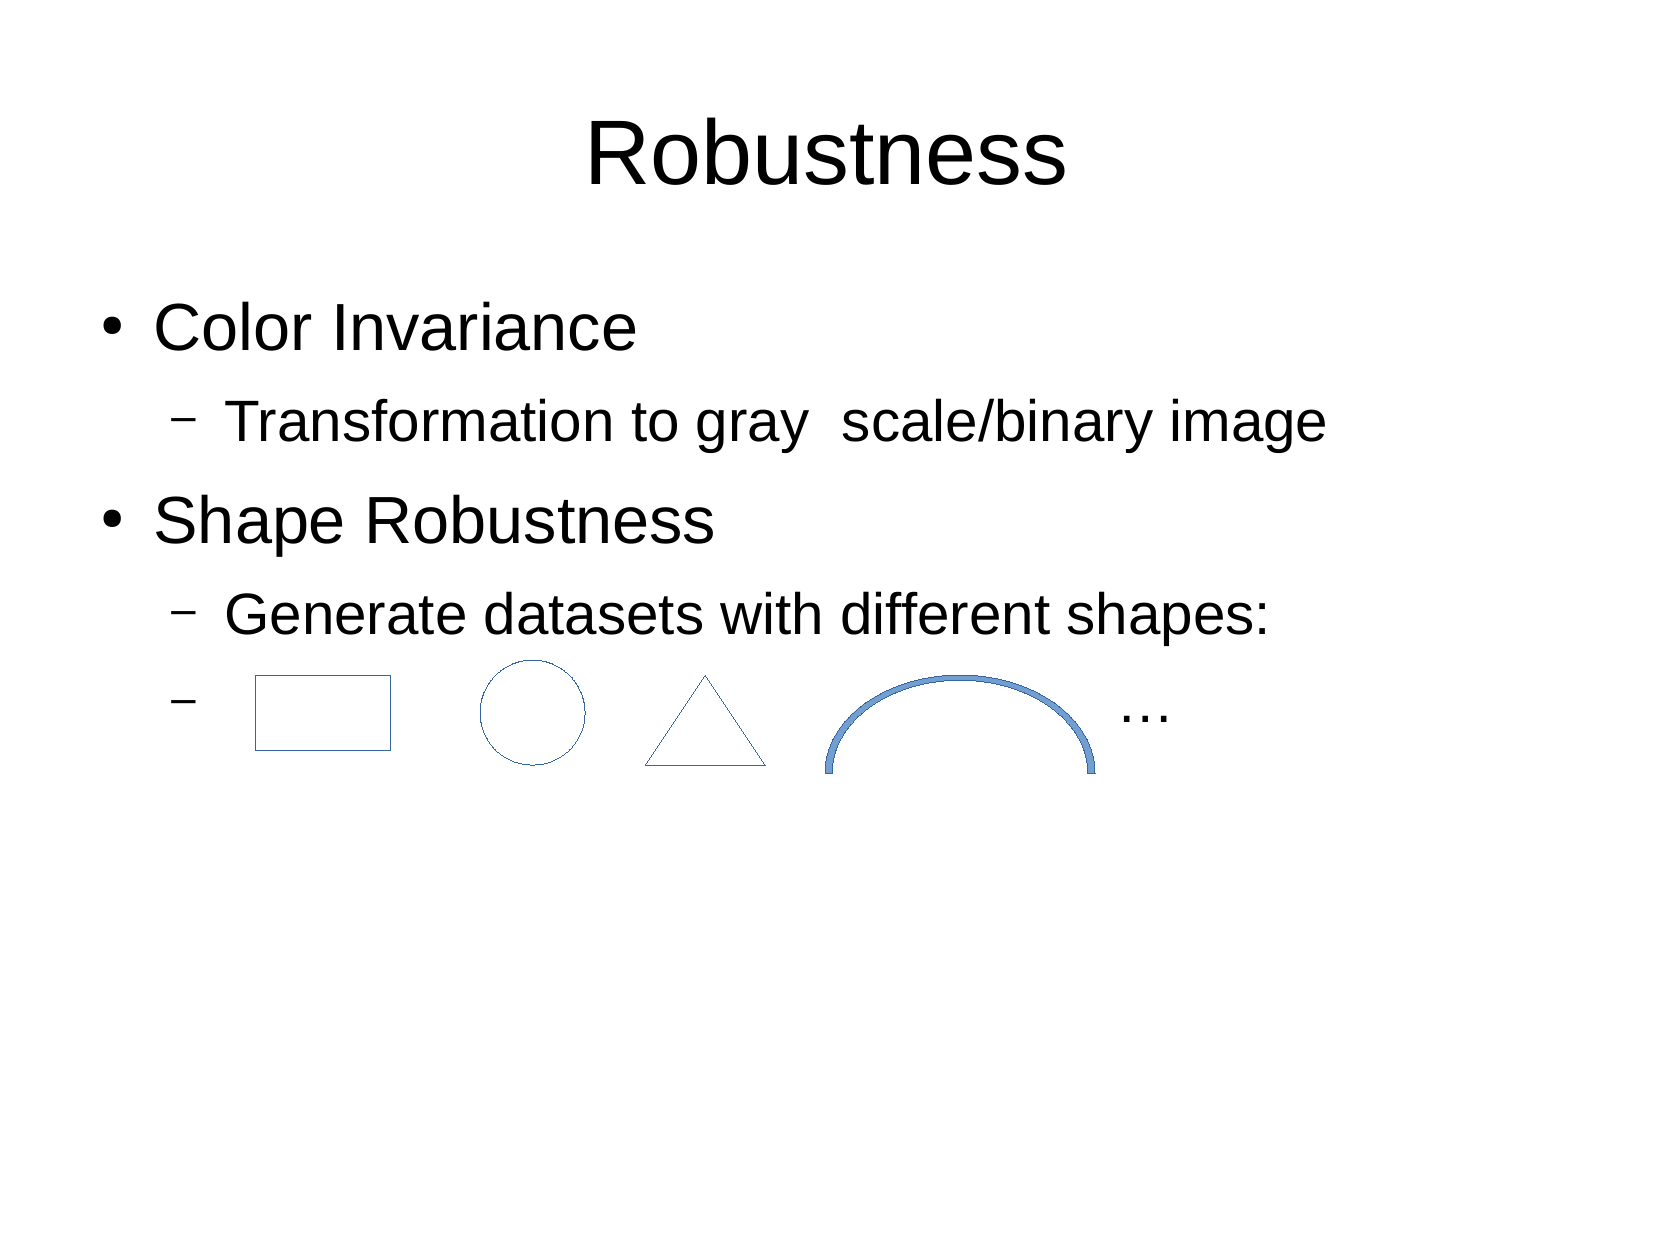

# Robustness
Color Invariance
Transformation to gray scale/binary image
Shape Robustness
Generate datasets with different shapes:
 …